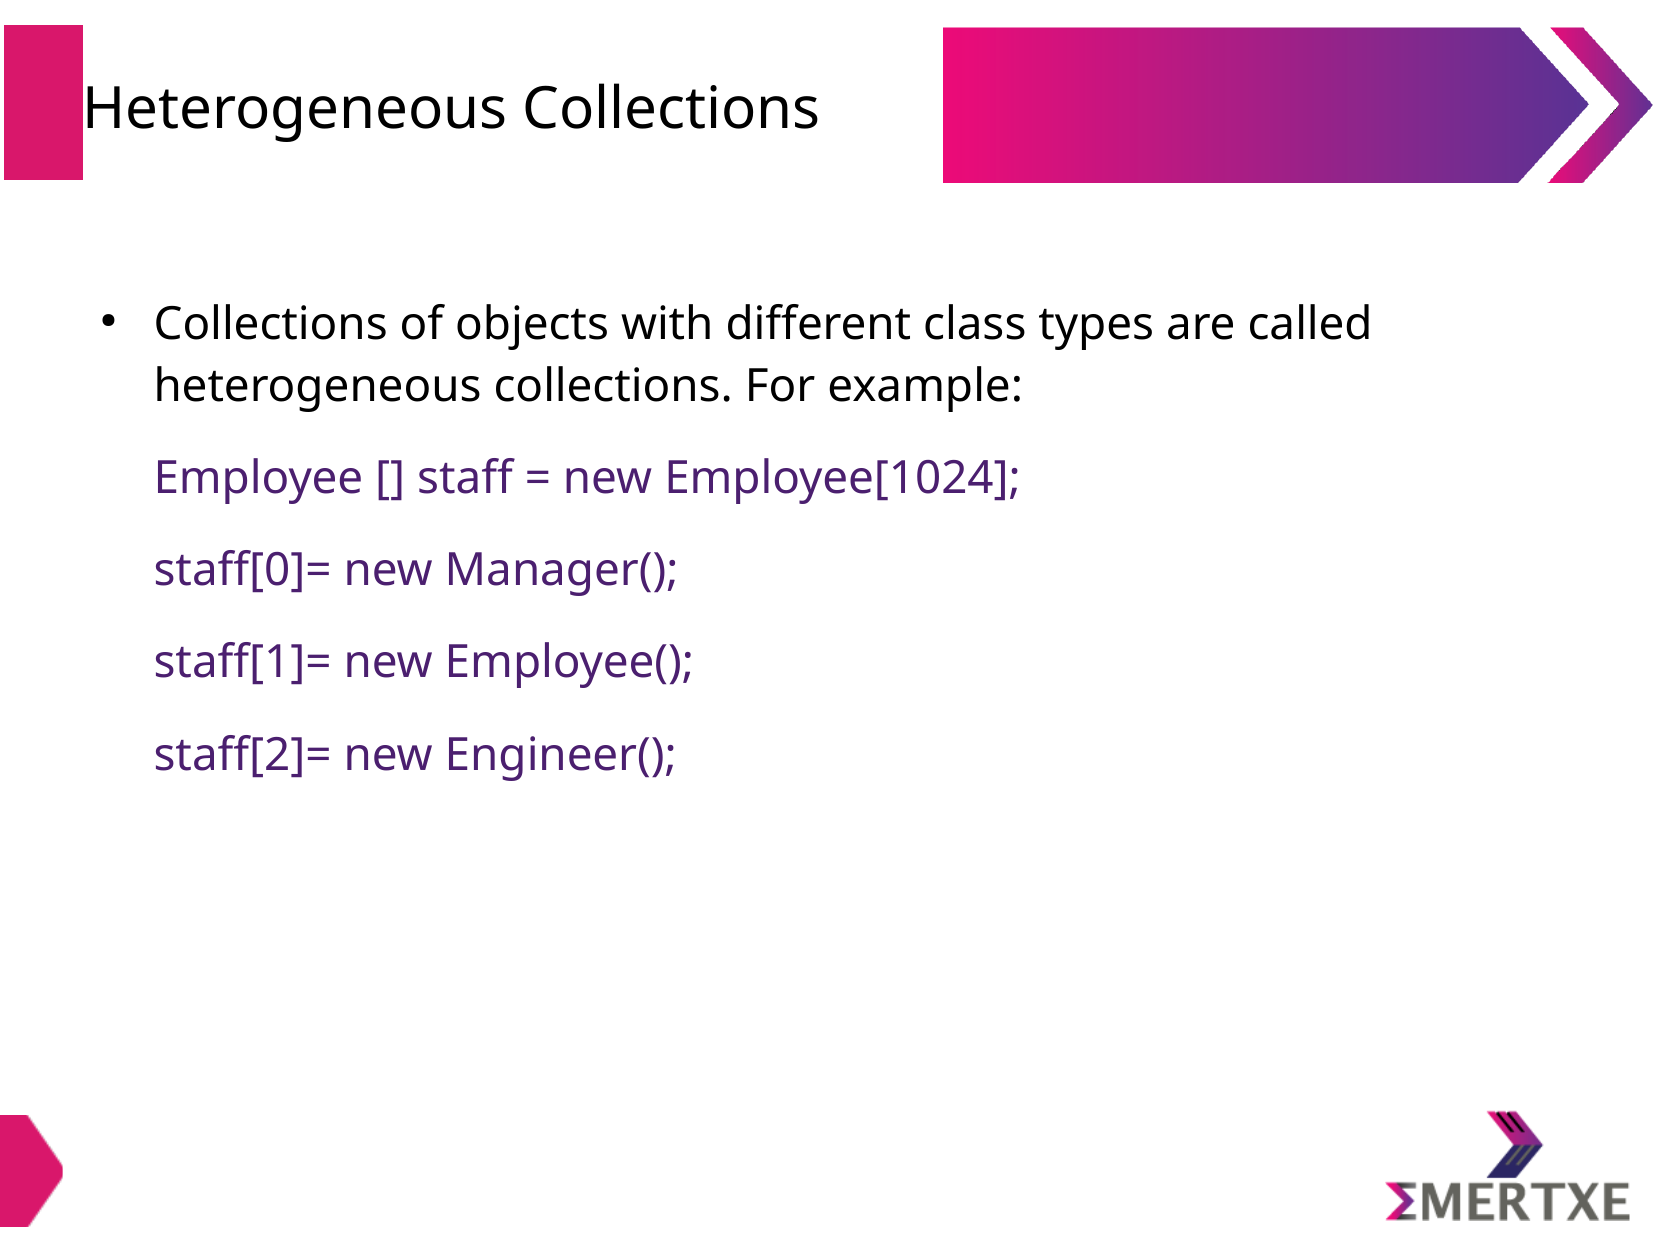

# Heterogeneous Collections
Collections of objects with different class types are called heterogeneous collections. For example:
Employee [] staff = new Employee[1024];
staff[0]= new Manager();
staff[1]= new Employee();
staff[2]= new Engineer();